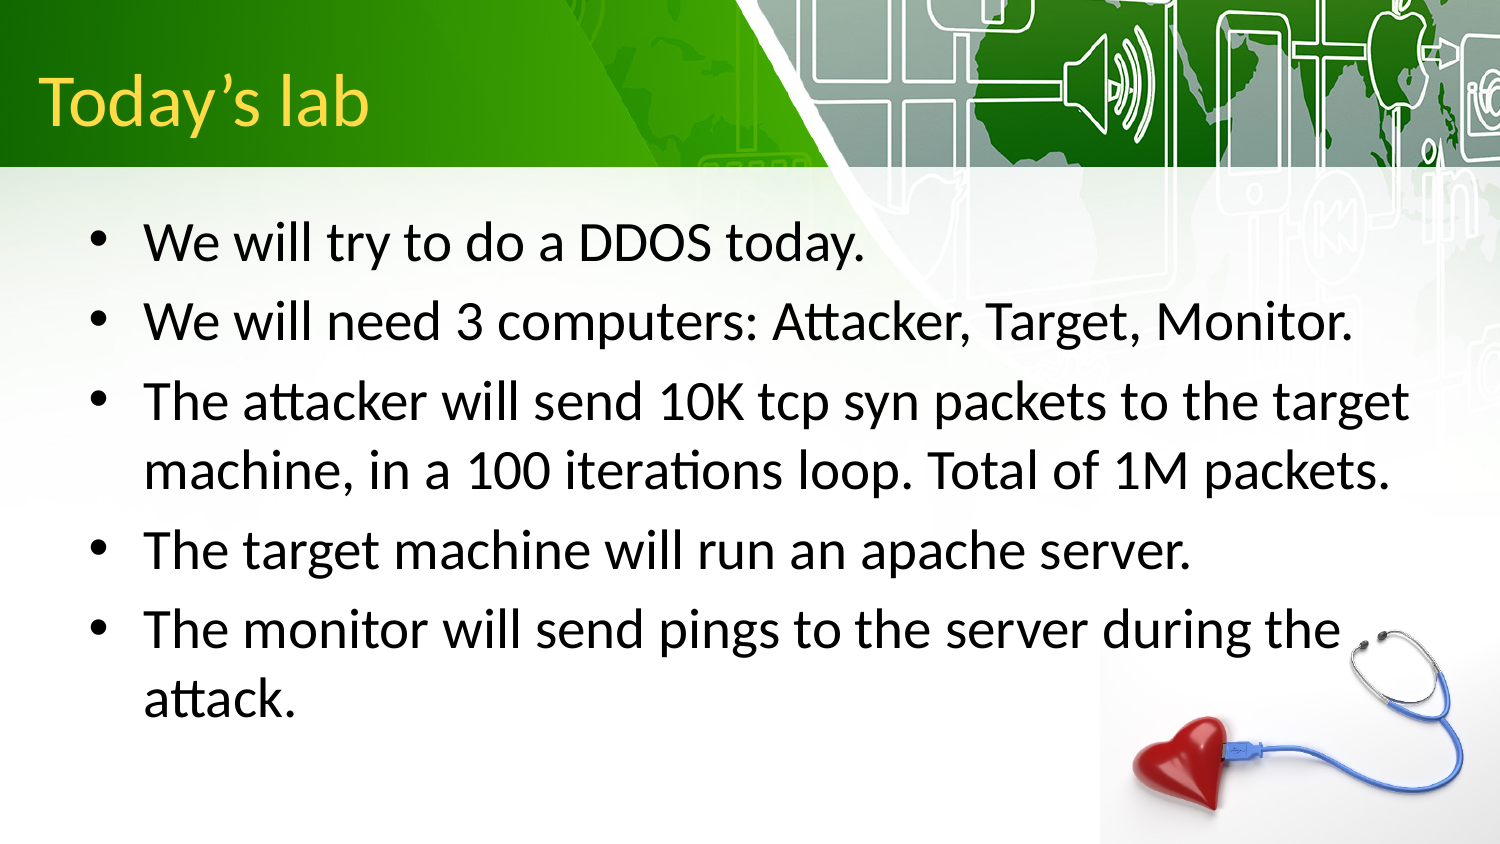

# Today’s lab
We will try to do a DDOS today.
We will need 3 computers: Attacker, Target, Monitor.
The attacker will send 10K tcp syn packets to the target machine, in a 100 iterations loop. Total of 1M packets.
The target machine will run an apache server.
The monitor will send pings to the server during the attack.